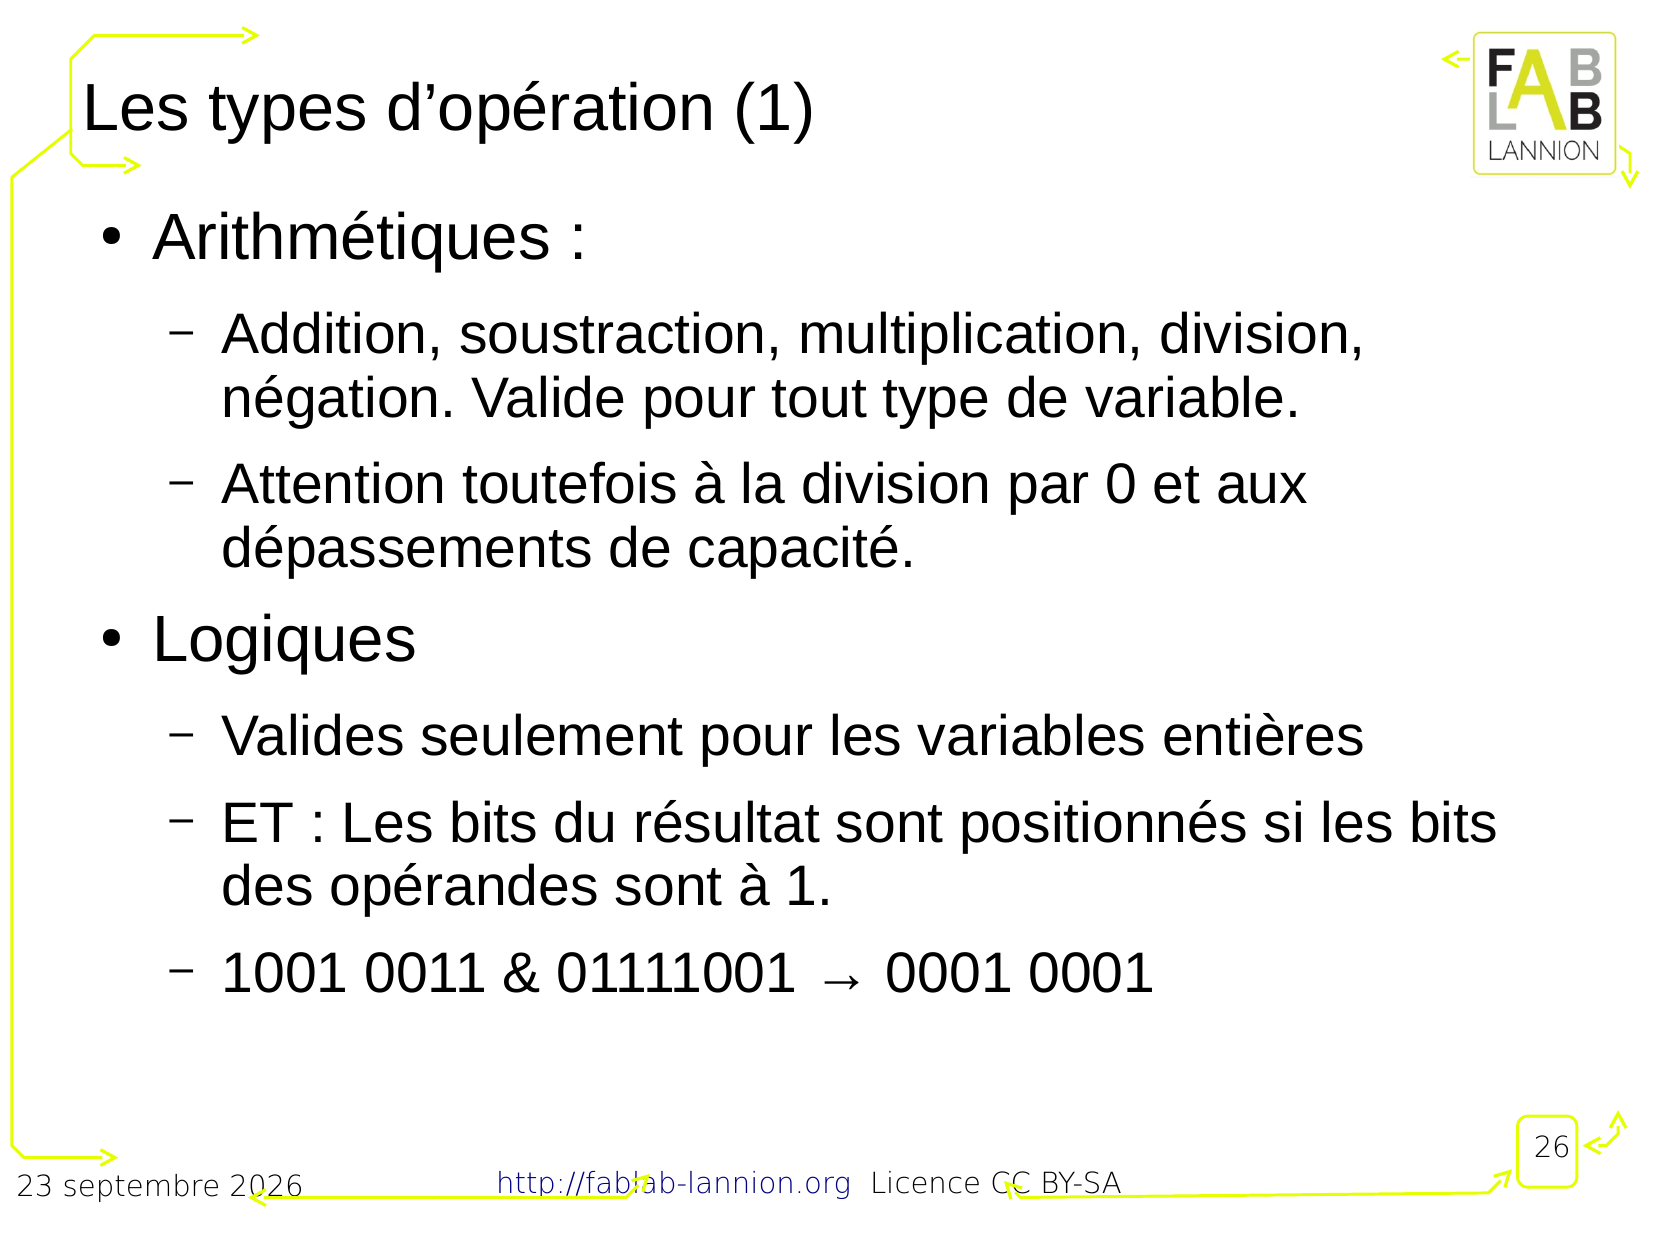

# Les types d’opération (1)
Arithmétiques :
Addition, soustraction, multiplication, division, négation. Valide pour tout type de variable.
Attention toutefois à la division par 0 et aux dépassements de capacité.
Logiques
Valides seulement pour les variables entières
ET : Les bits du résultat sont positionnés si les bits des opérandes sont à 1.
1001 0011 & 01111001 → 0001 0001
26